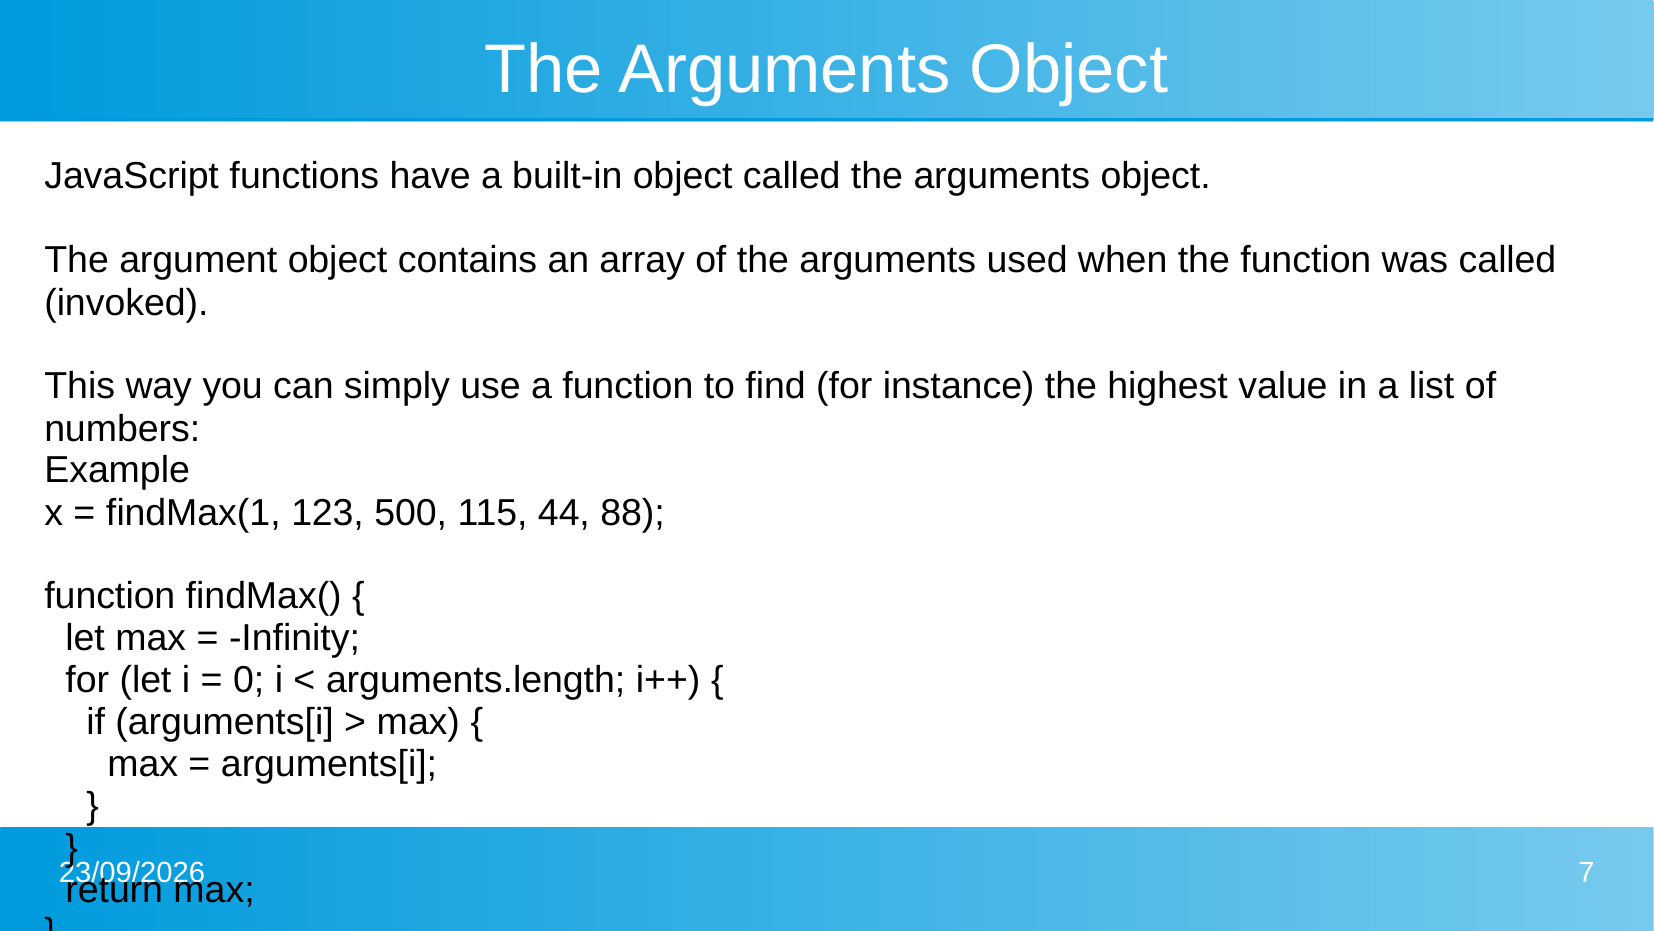

# The Arguments Object
JavaScript functions have a built-in object called the arguments object.
The argument object contains an array of the arguments used when the function was called (invoked).
This way you can simply use a function to find (for instance) the highest value in a list of numbers:
Example
x = findMax(1, 123, 500, 115, 44, 88);
function findMax() {
 let max = -Infinity;
 for (let i = 0; i < arguments.length; i++) {
 if (arguments[i] > max) {
 max = arguments[i];
 }
 }
 return max;
}
7